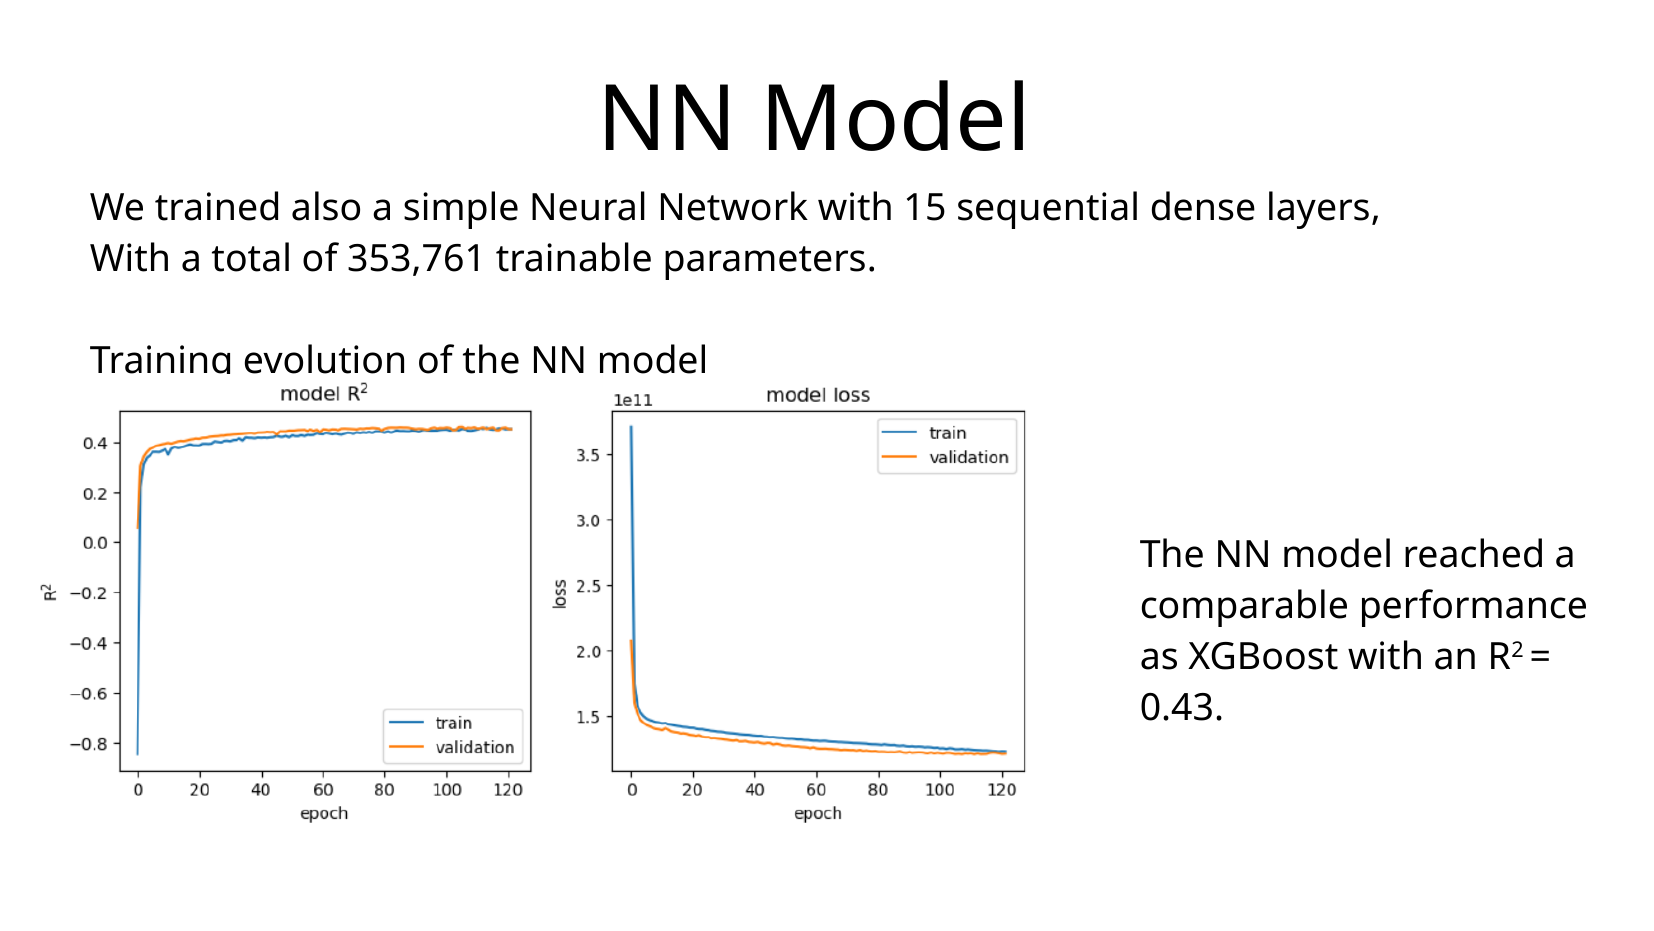

# NN Model
We trained also a simple Neural Network with 15 sequential dense layers,
With a total of 353,761 trainable parameters.
Training evolution of the NN model
The NN model reached a comparable performance as XGBoost with an R2 = 0.43.